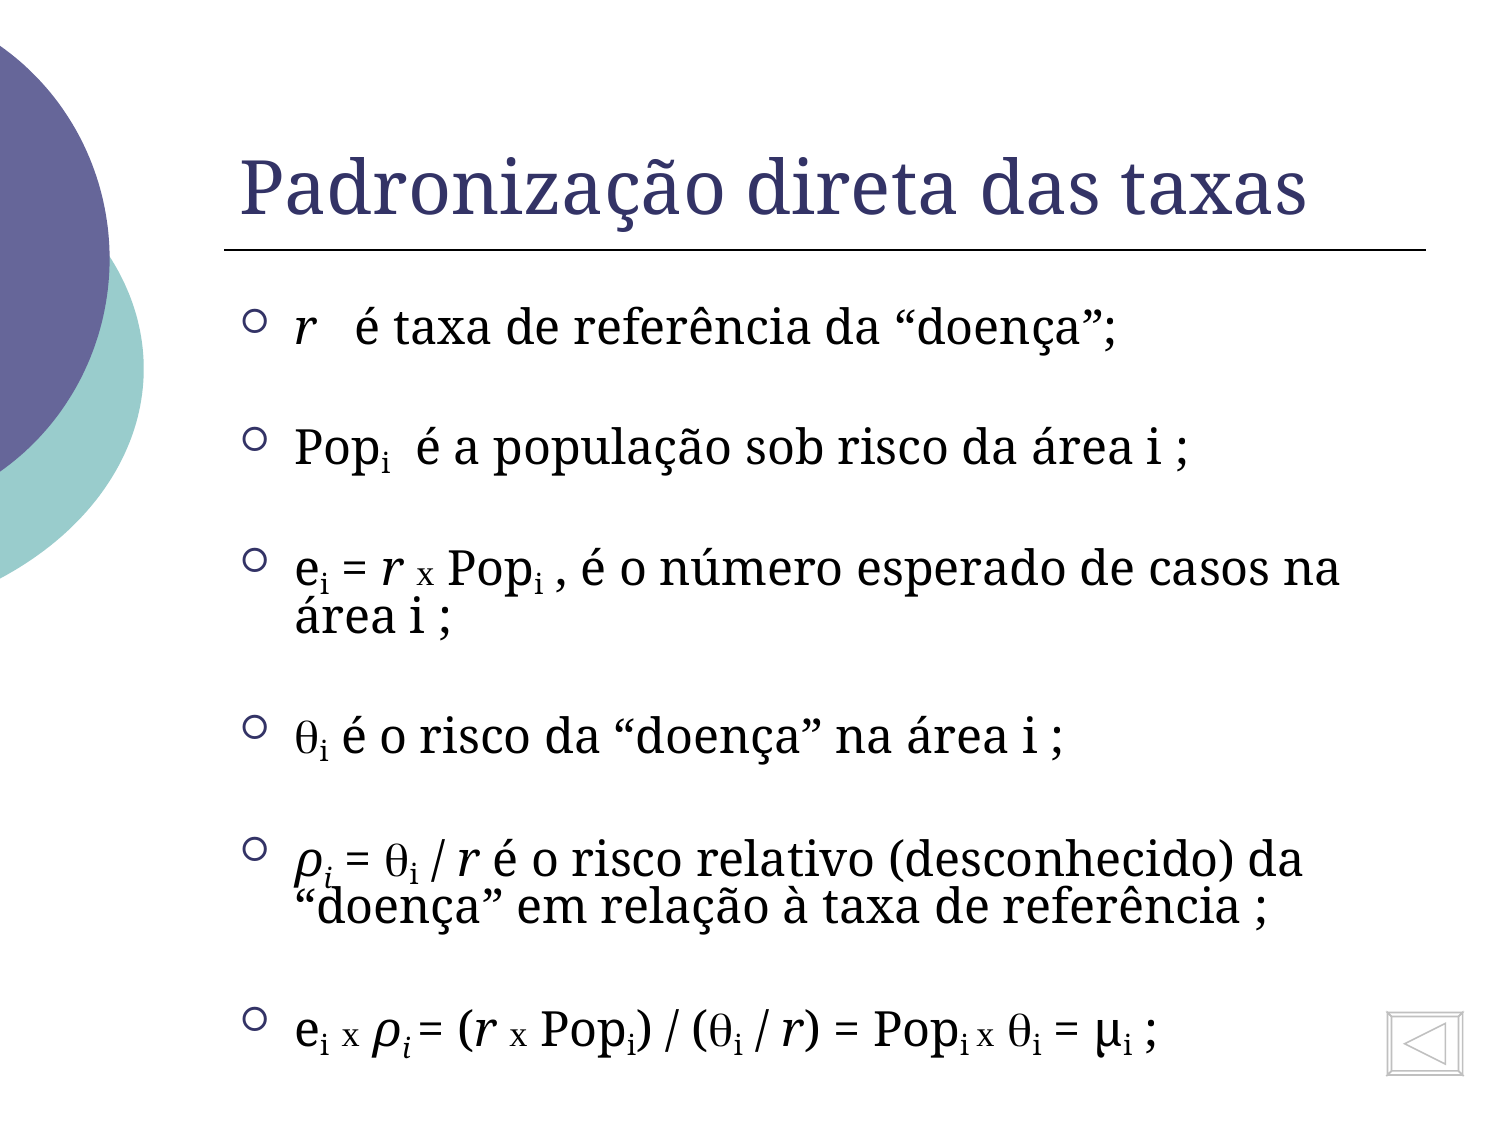

# Padronização direta das taxas
r é taxa de referência da “doença”;
Popi é a população sob risco da área i ;
ei = r x Popi , é o número esperado de casos na área i ;
i é o risco da “doença” na área i ;
ρi = i / r é o risco relativo (desconhecido) da “doença” em relação à taxa de referência ;
ei x ρi = (r x Popi) / (i / r) = Popi x i = µi ;